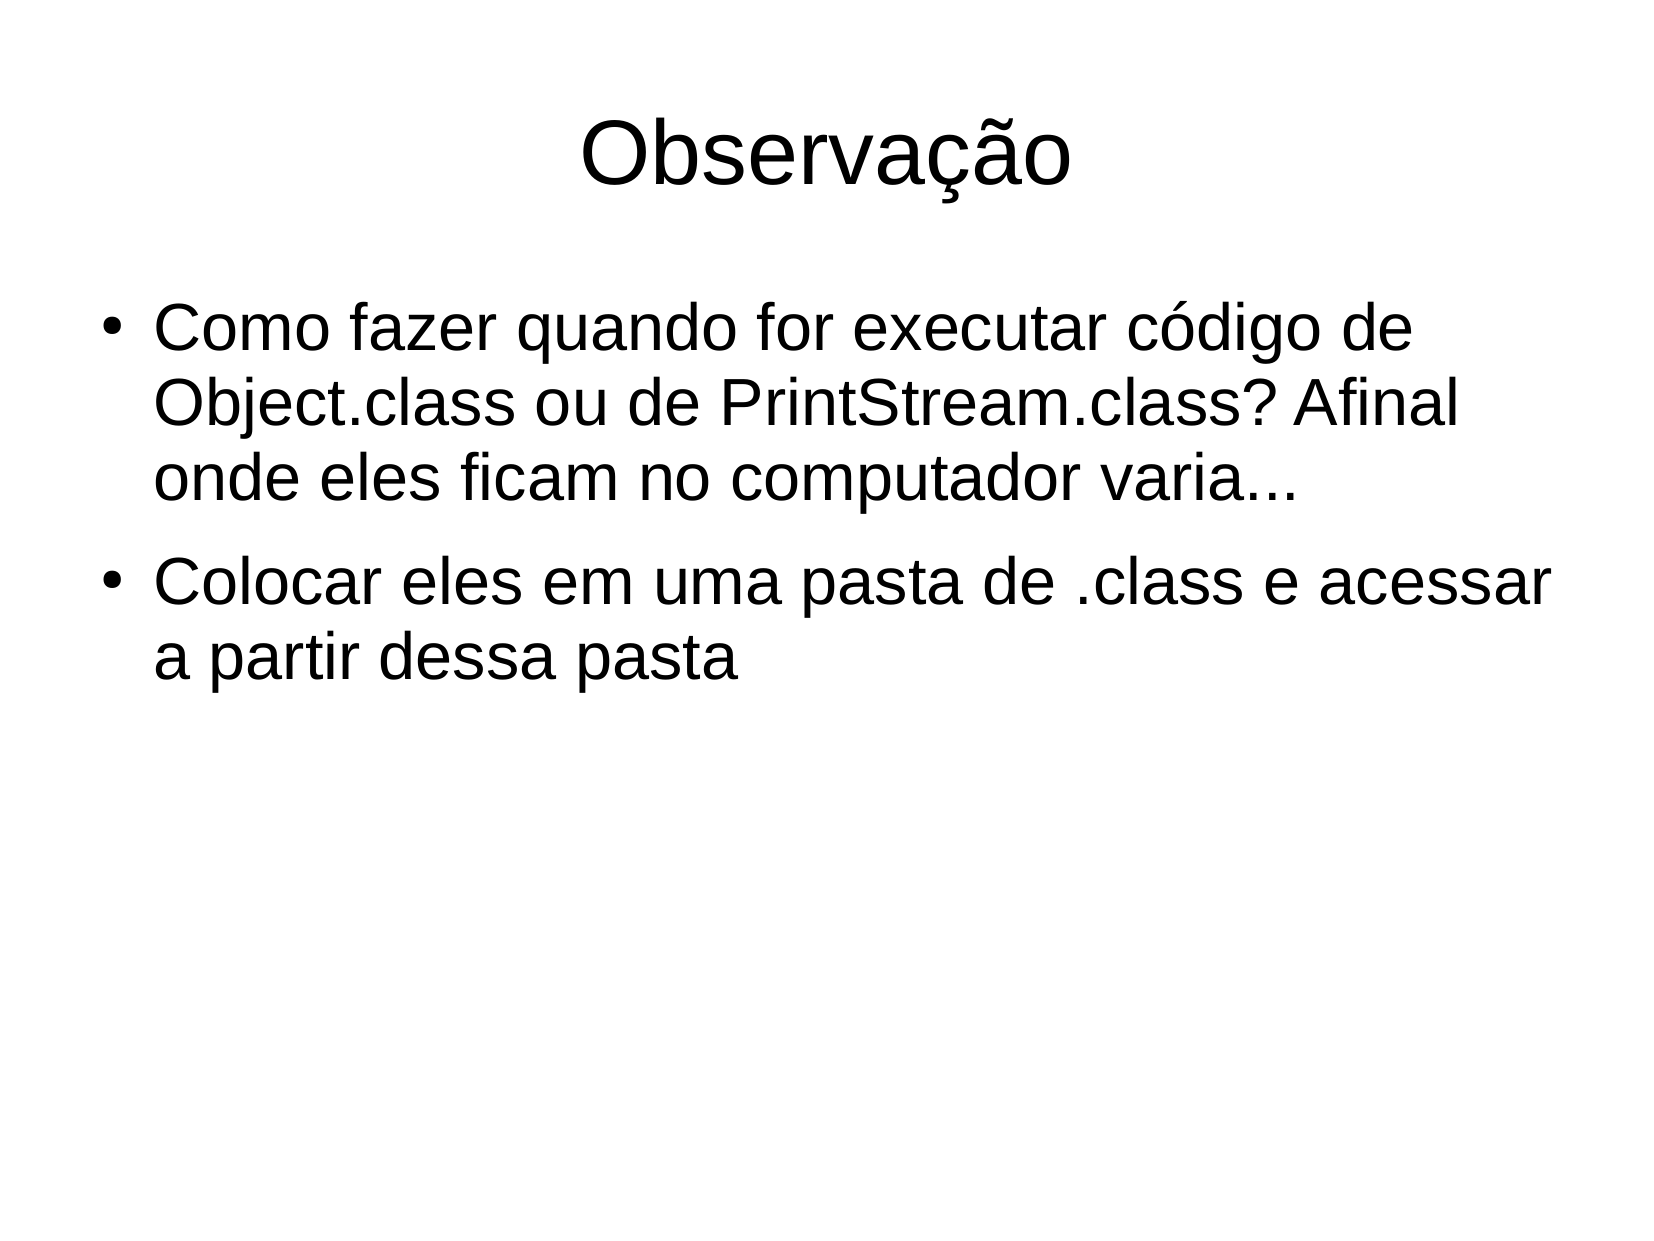

# Observação
Como fazer quando for executar código de Object.class ou de PrintStream.class? Afinal onde eles ficam no computador varia...
Colocar eles em uma pasta de .class e acessar a partir dessa pasta